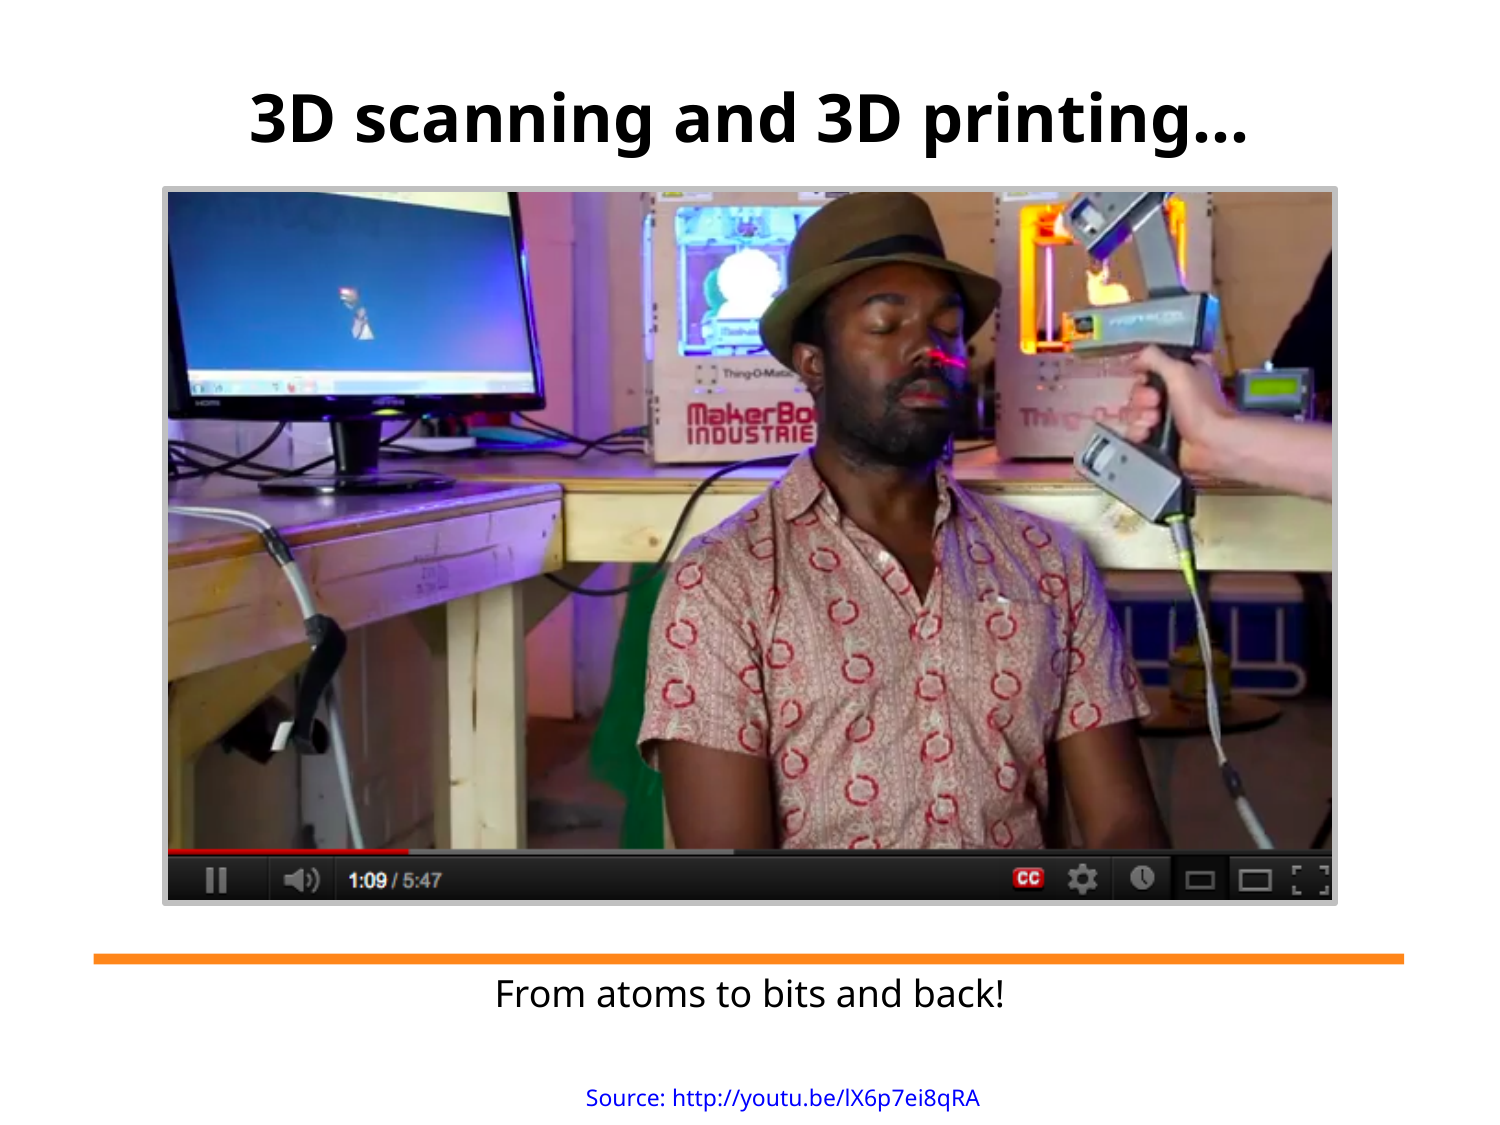

# 3D scanning and 3D printing...
From atoms to bits and back!
Source: http://youtu.be/lX6p7ei8qRA